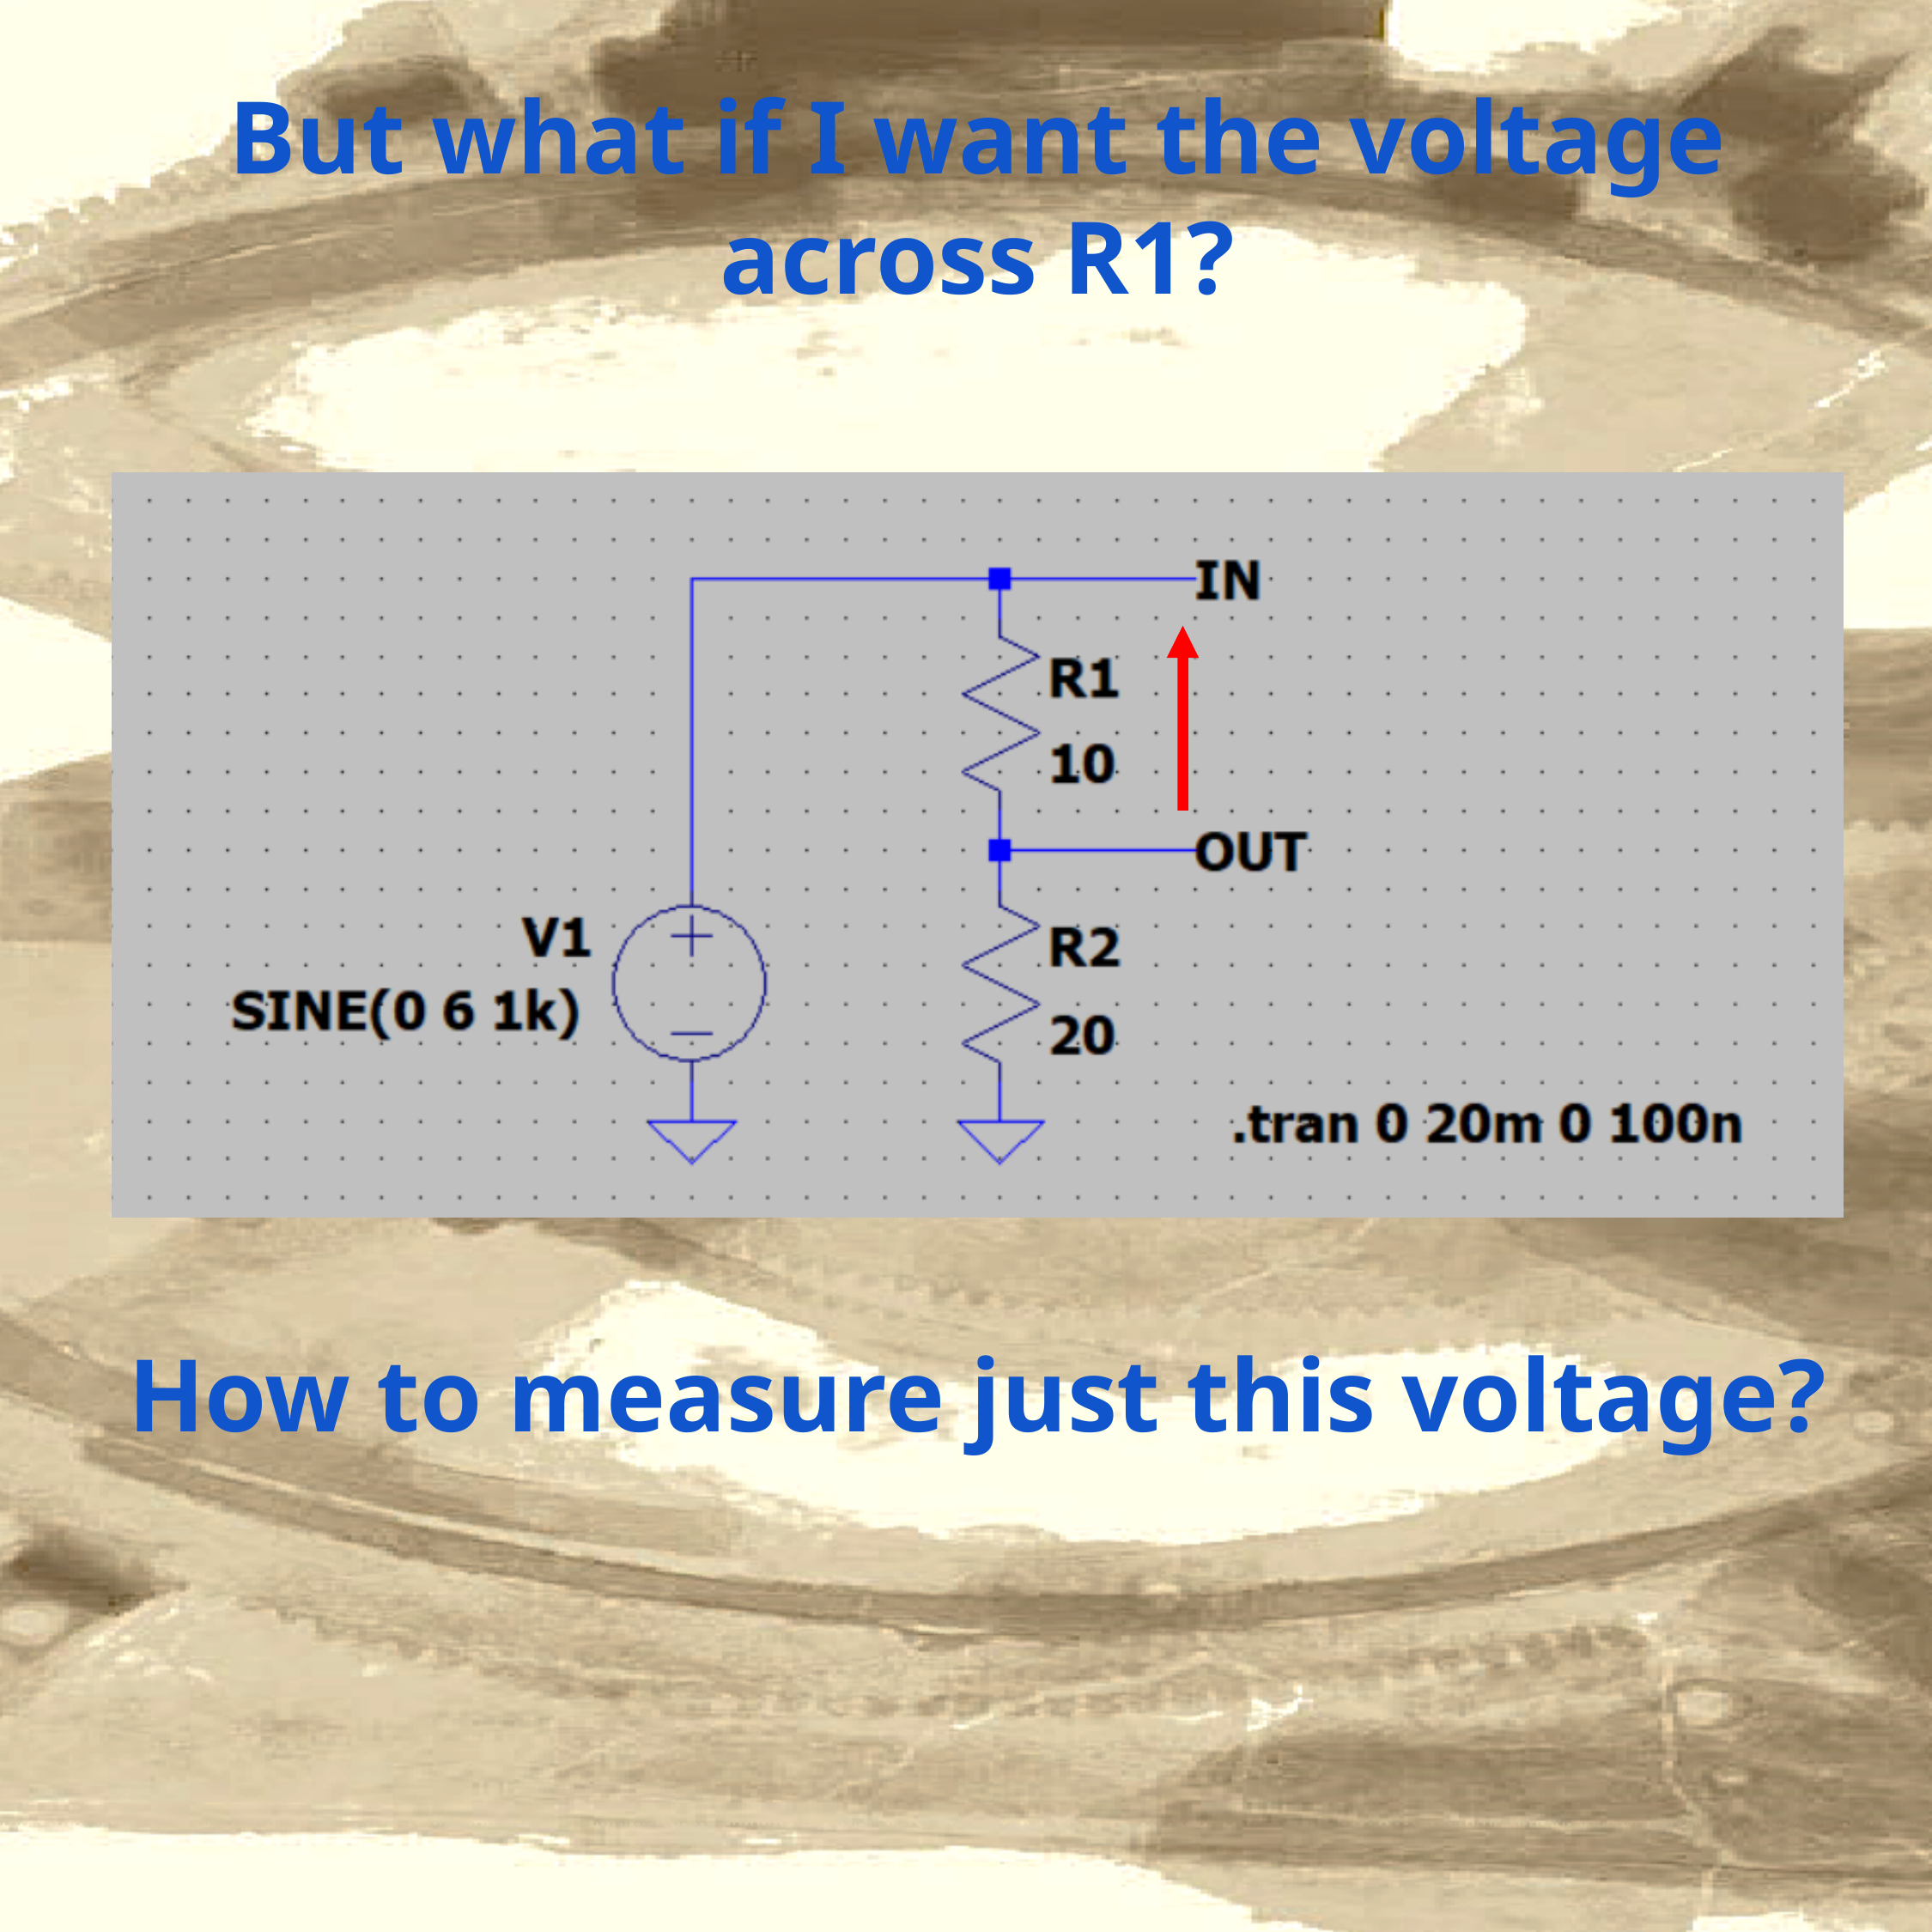

But what if I want the voltage across R1?
How to measure just this voltage?